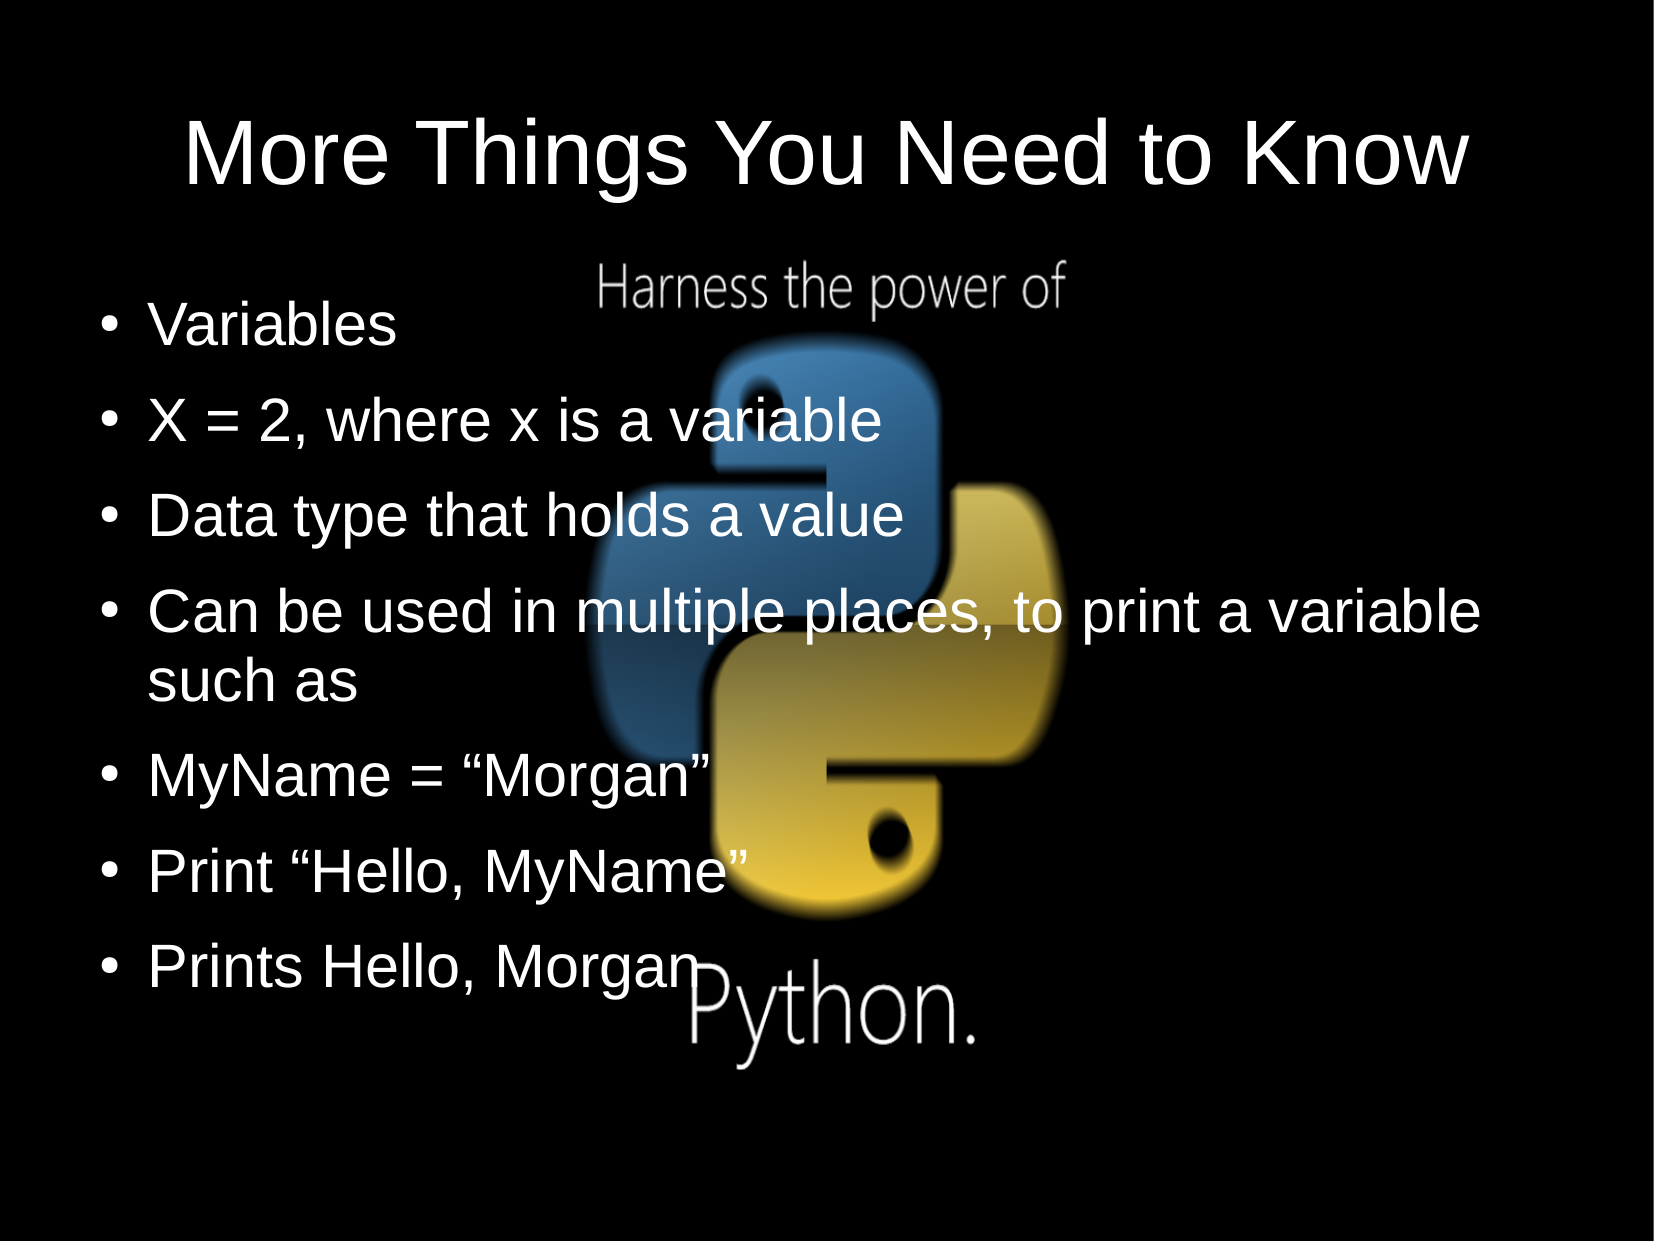

# More Things You Need to Know
Variables
X = 2, where x is a variable
Data type that holds a value
Can be used in multiple places, to print a variable such as
MyName = “Morgan”
Print “Hello, MyName”
Prints Hello, Morgan